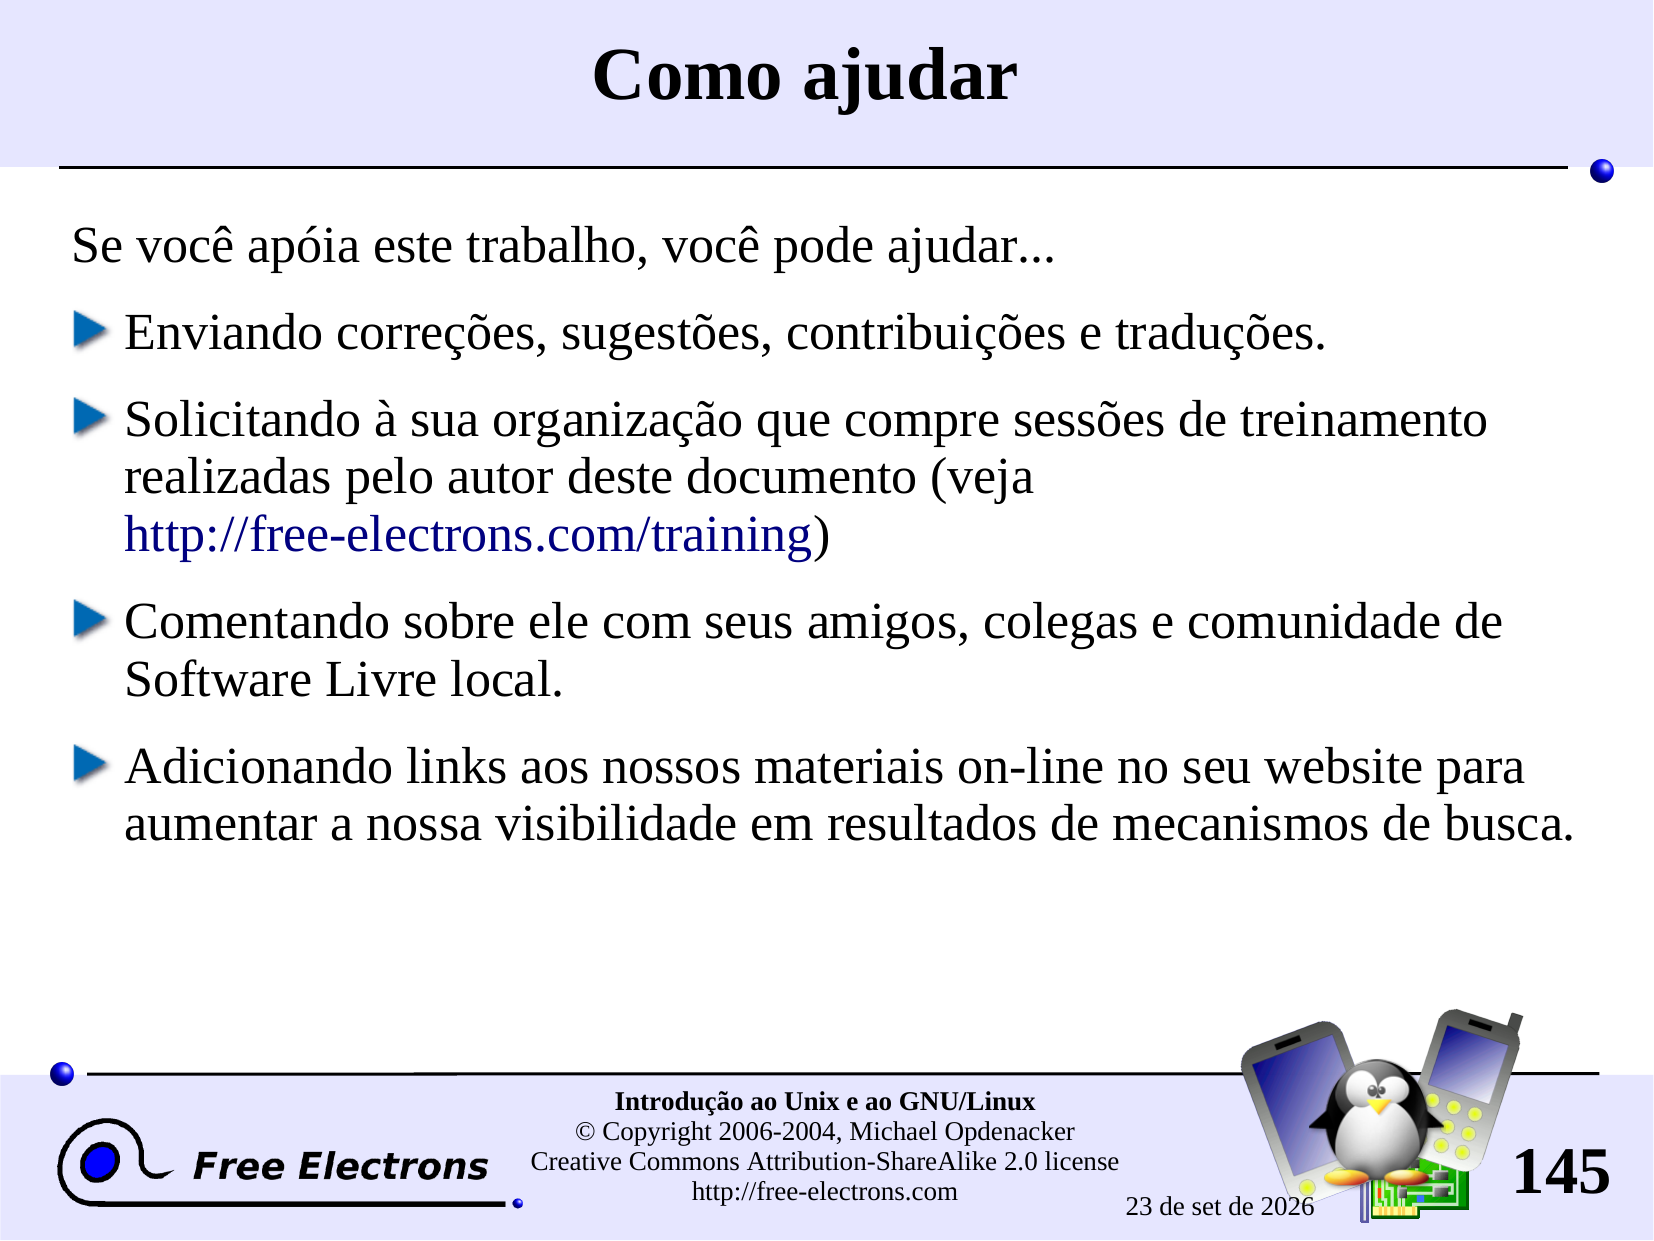

# Como ajudar
Se você apóia este trabalho, você pode ajudar...
Enviando correções, sugestões, contribuições e traduções.
Solicitando à sua organização que compre sessões de treinamento realizadas pelo autor deste documento (veja http://free-electrons.com/training)
Comentando sobre ele com seus amigos, colegas e comunidade de Software Livre local.
Adicionando links aos nossos materiais on-line no seu website para aumentar a nossa visibilidade em resultados de mecanismos de busca.